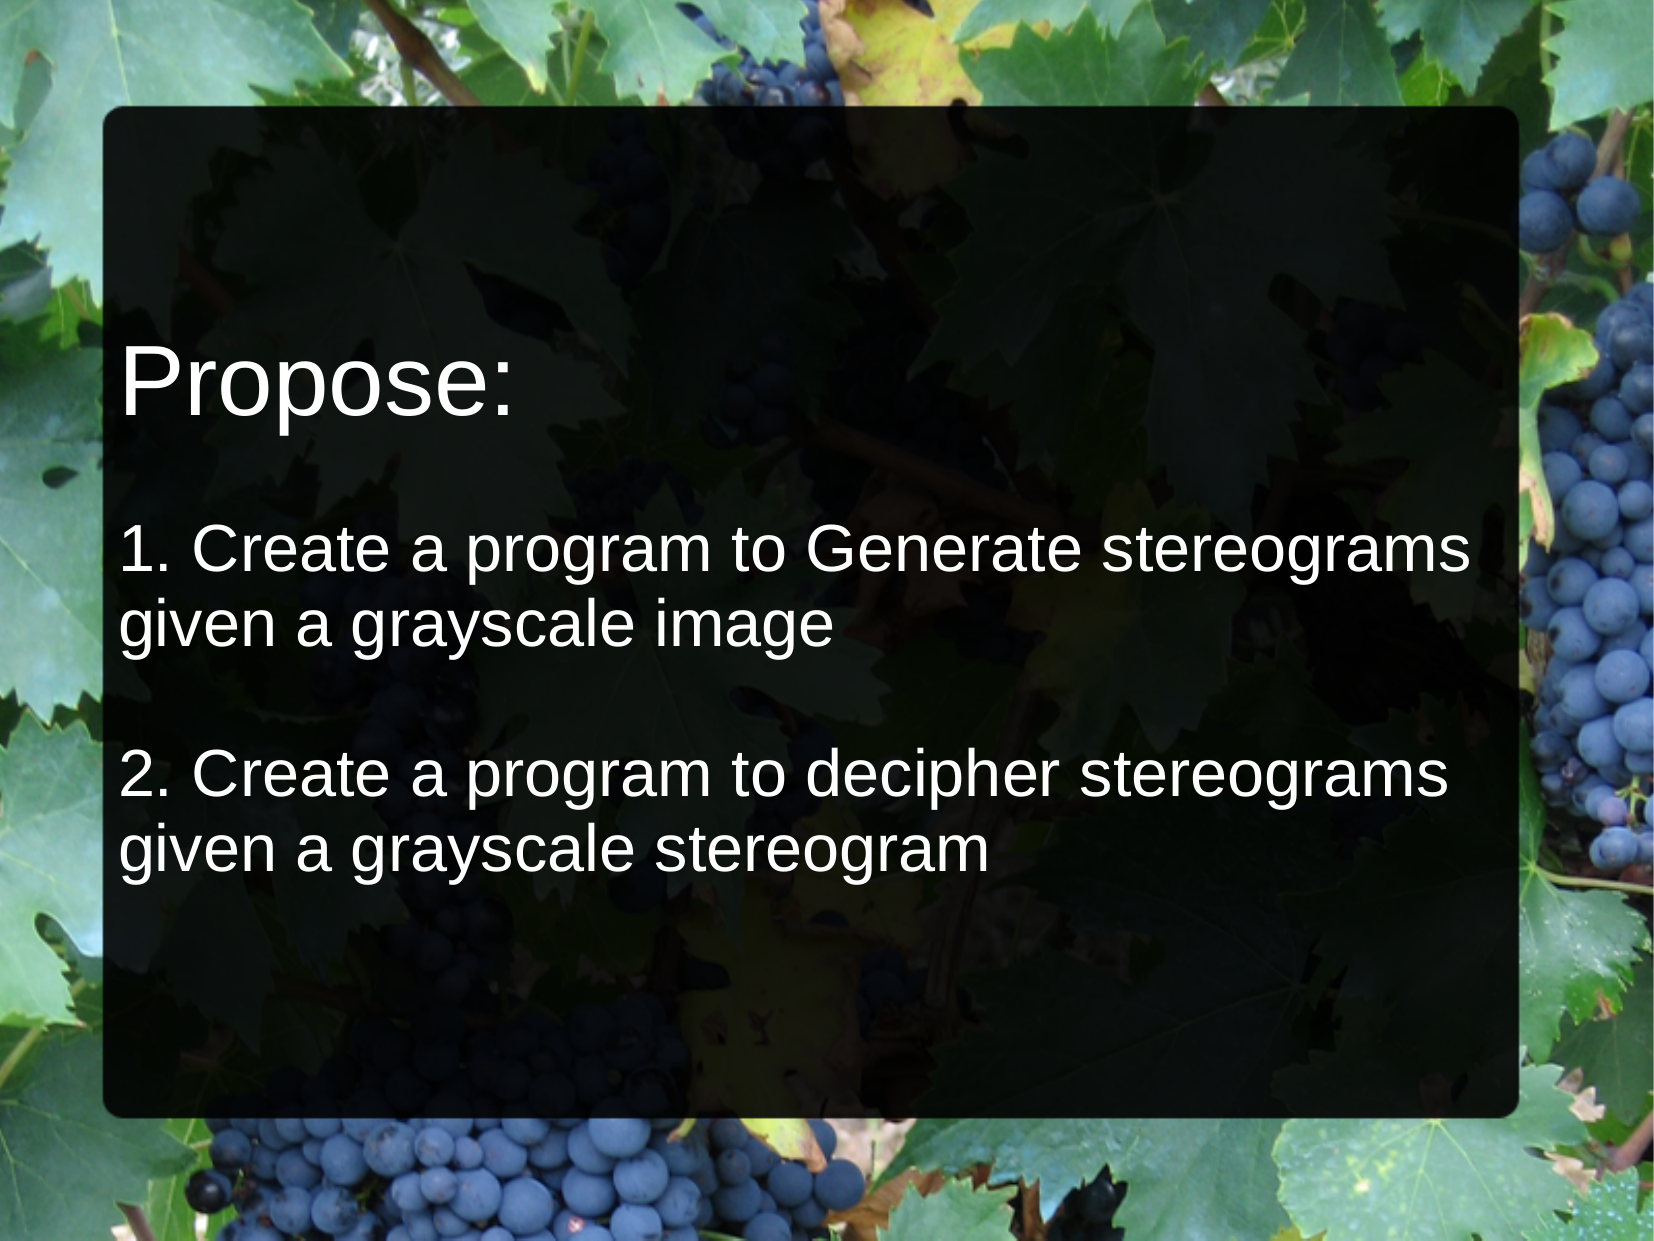

# Propose:
1. Create a program to Generate stereograms given a grayscale image
2. Create a program to decipher stereograms given a grayscale stereogram